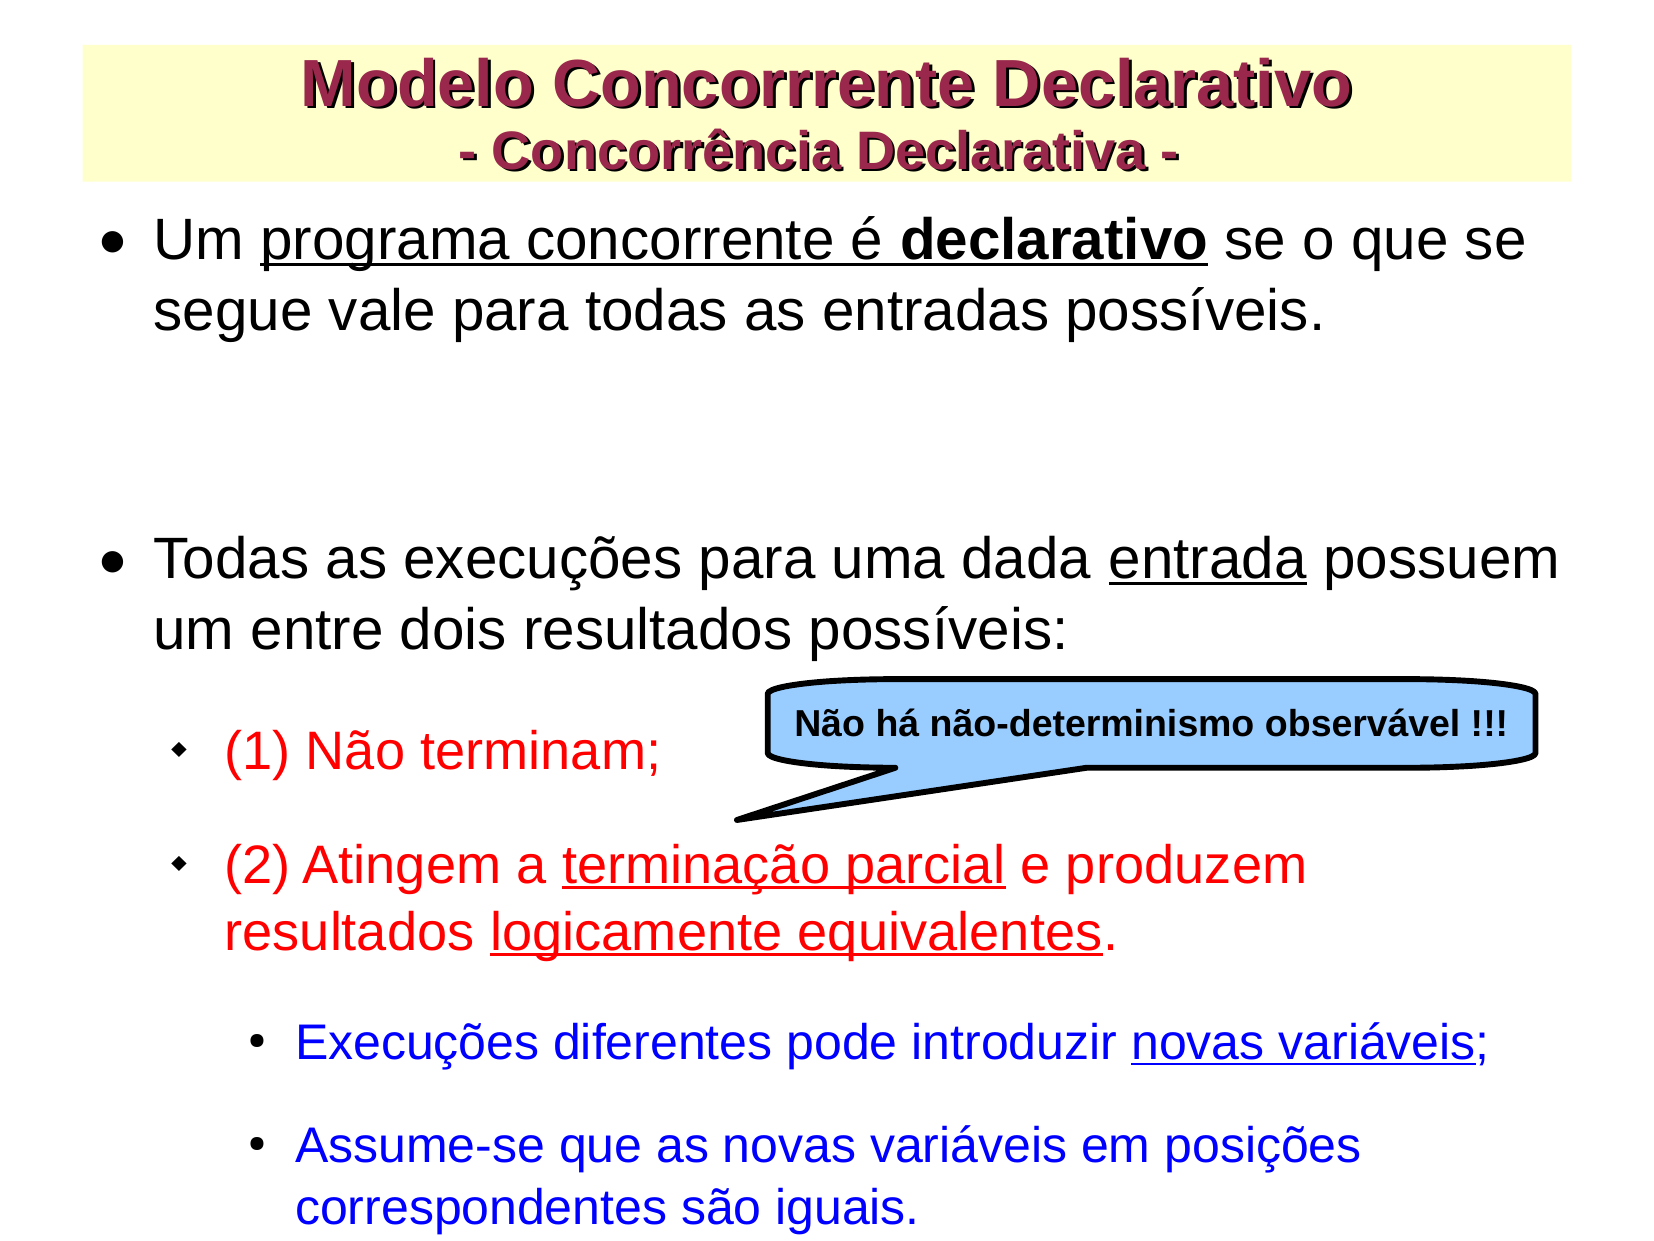

# Modelo Concorrrente Declarativo - Concorrência Declarativa -
Um programa concorrente é declarativo se o que se segue vale para todas as entradas possíveis.
Todas as execuções para uma dada entrada possuem um entre dois resultados possíveis:
(1) Não terminam;
(2) Atingem a terminação parcial e produzem resultados logicamente equivalentes.
Execuções diferentes pode introduzir novas variáveis;
Assume-se que as novas variáveis em posições correspondentes são iguais.
Não há não-determinismo observável !!!